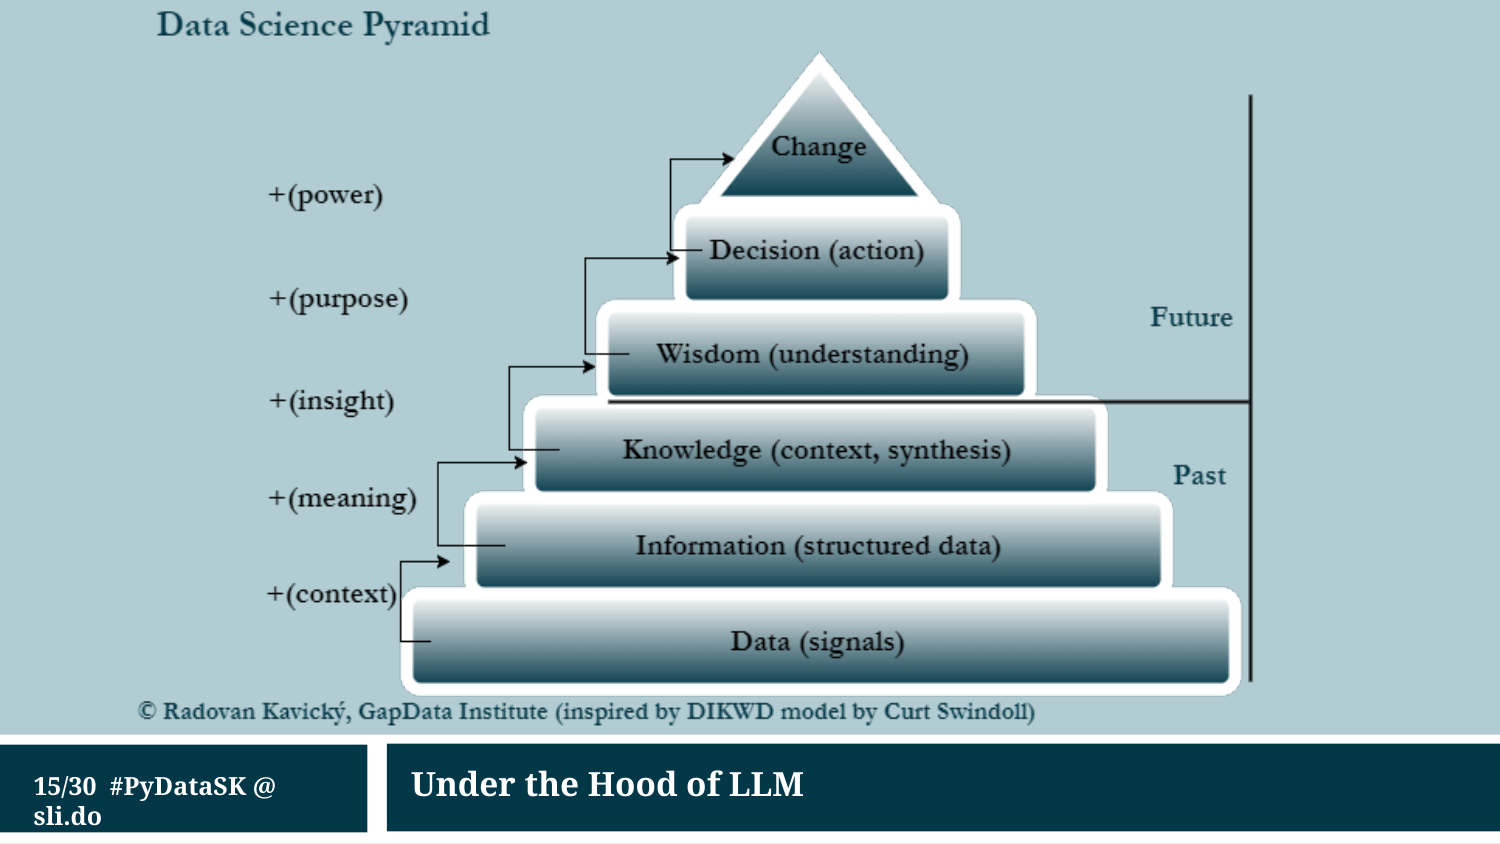

Under the Hood of LLM
15/30 #PyDataSK @ sli.do